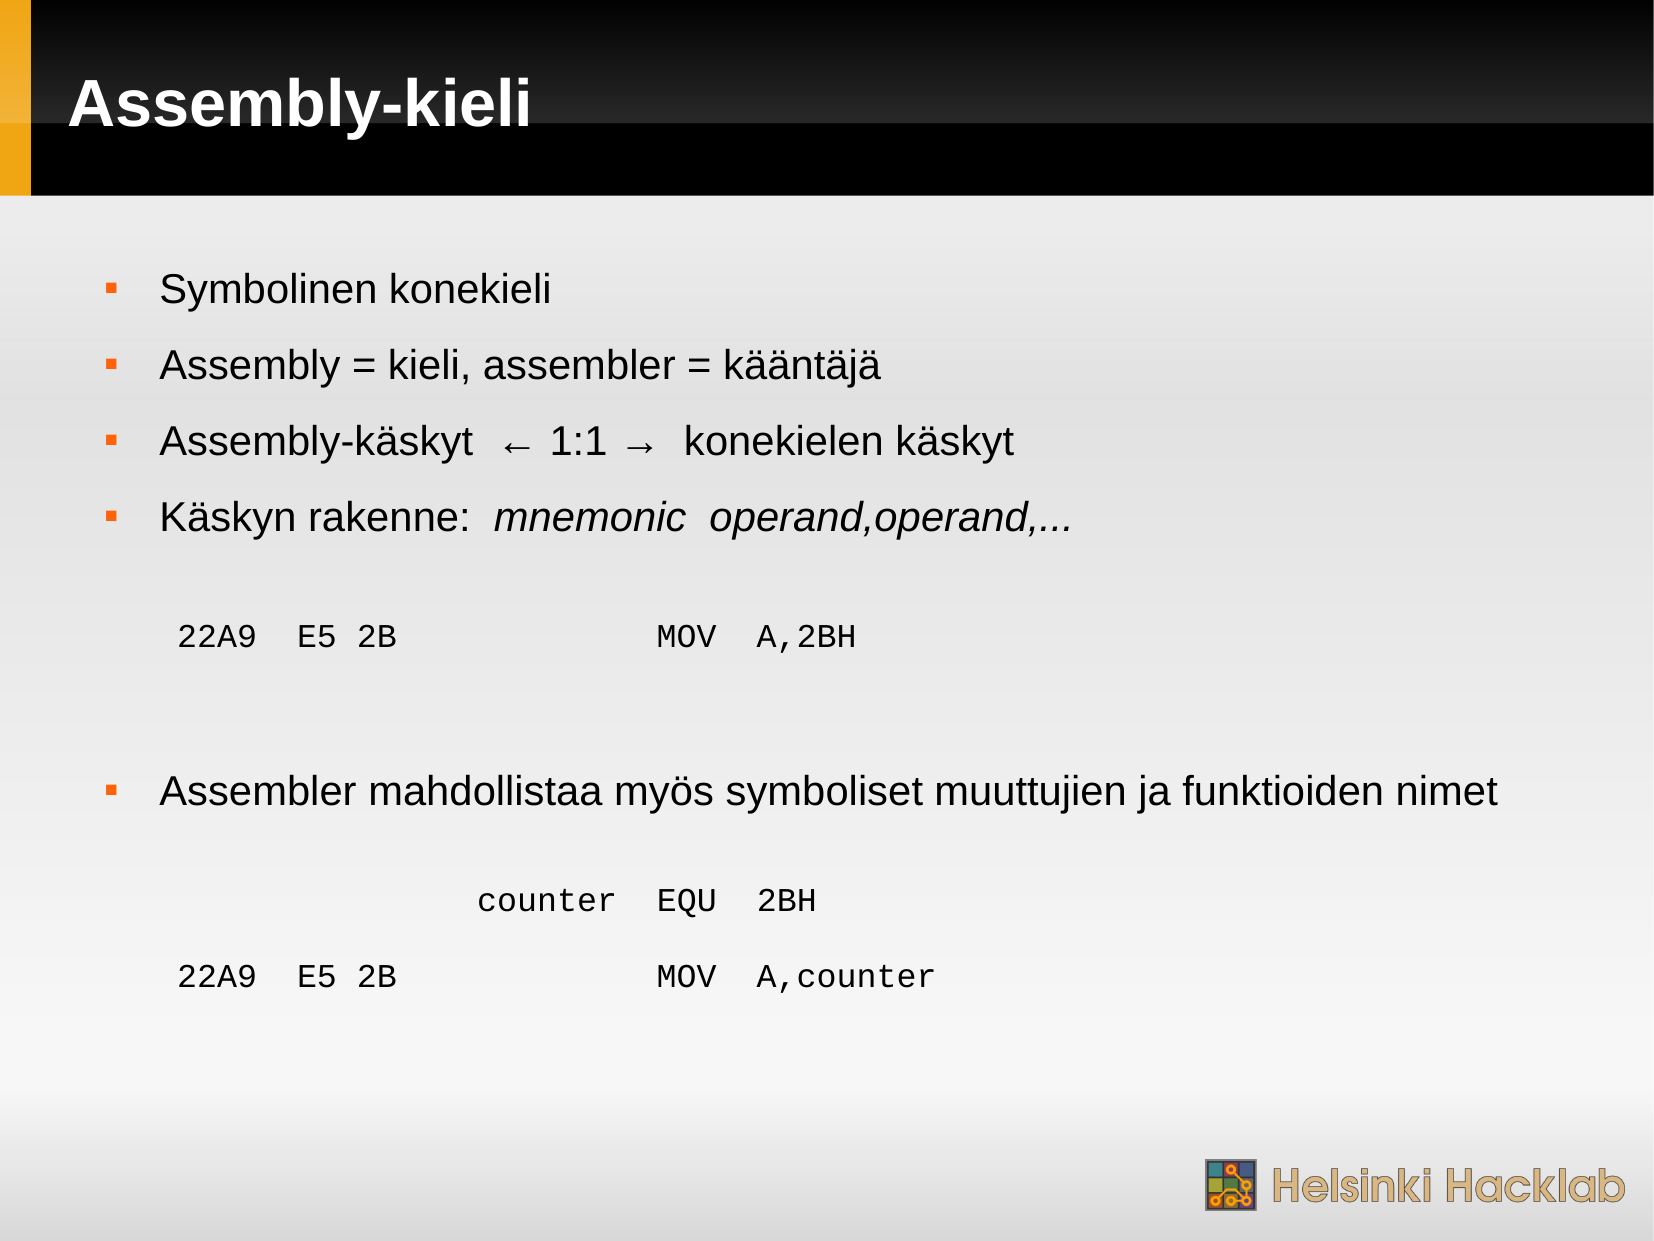

# Assembly-kieli
Symbolinen konekieli
Assembly = kieli, assembler = kääntäjä
Assembly-käskyt ← 1:1 → konekielen käskyt
Käskyn rakenne: mnemonic operand,operand,...
22A9 E5 2B MOV A,2BH
 counter EQU 2BH
22A9 E5 2B MOV A,counter
Assembler mahdollistaa myös symboliset muuttujien ja funktioiden nimet